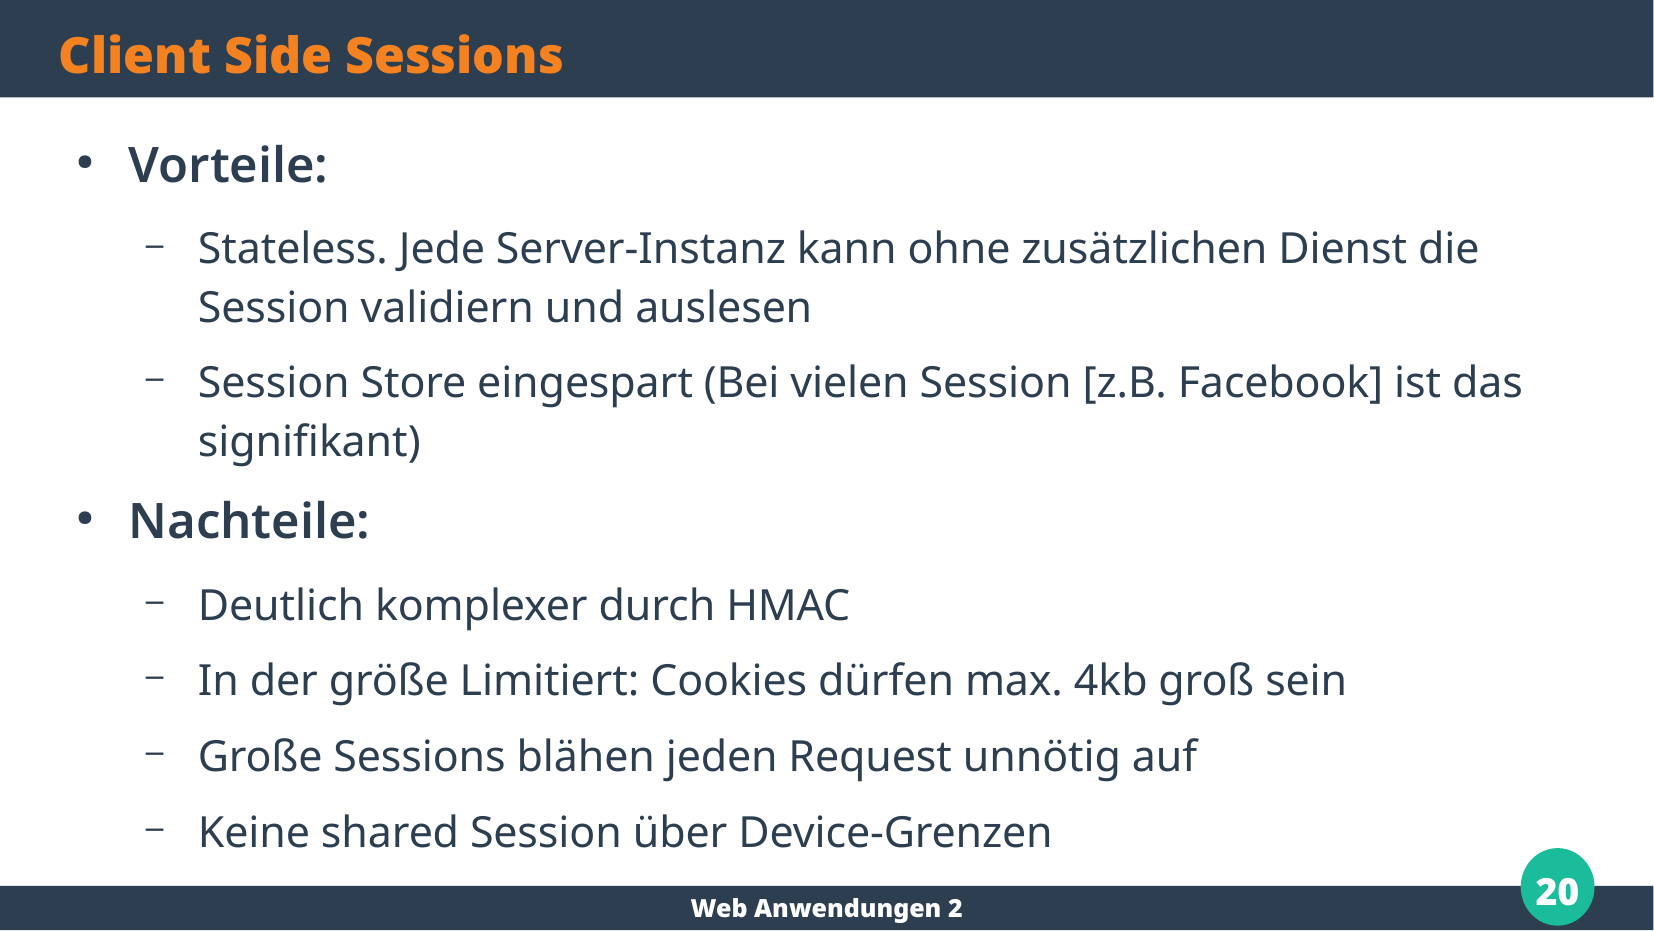

# Client Side Sessions
Vorteile:
Stateless. Jede Server-Instanz kann ohne zusätzlichen Dienst die Session validiern und auslesen
Session Store eingespart (Bei vielen Session [z.B. Facebook] ist das signifikant)
Nachteile:
Deutlich komplexer durch HMAC
In der größe Limitiert: Cookies dürfen max. 4kb groß sein
Große Sessions blähen jeden Request unnötig auf
Keine shared Session über Device-Grenzen
20